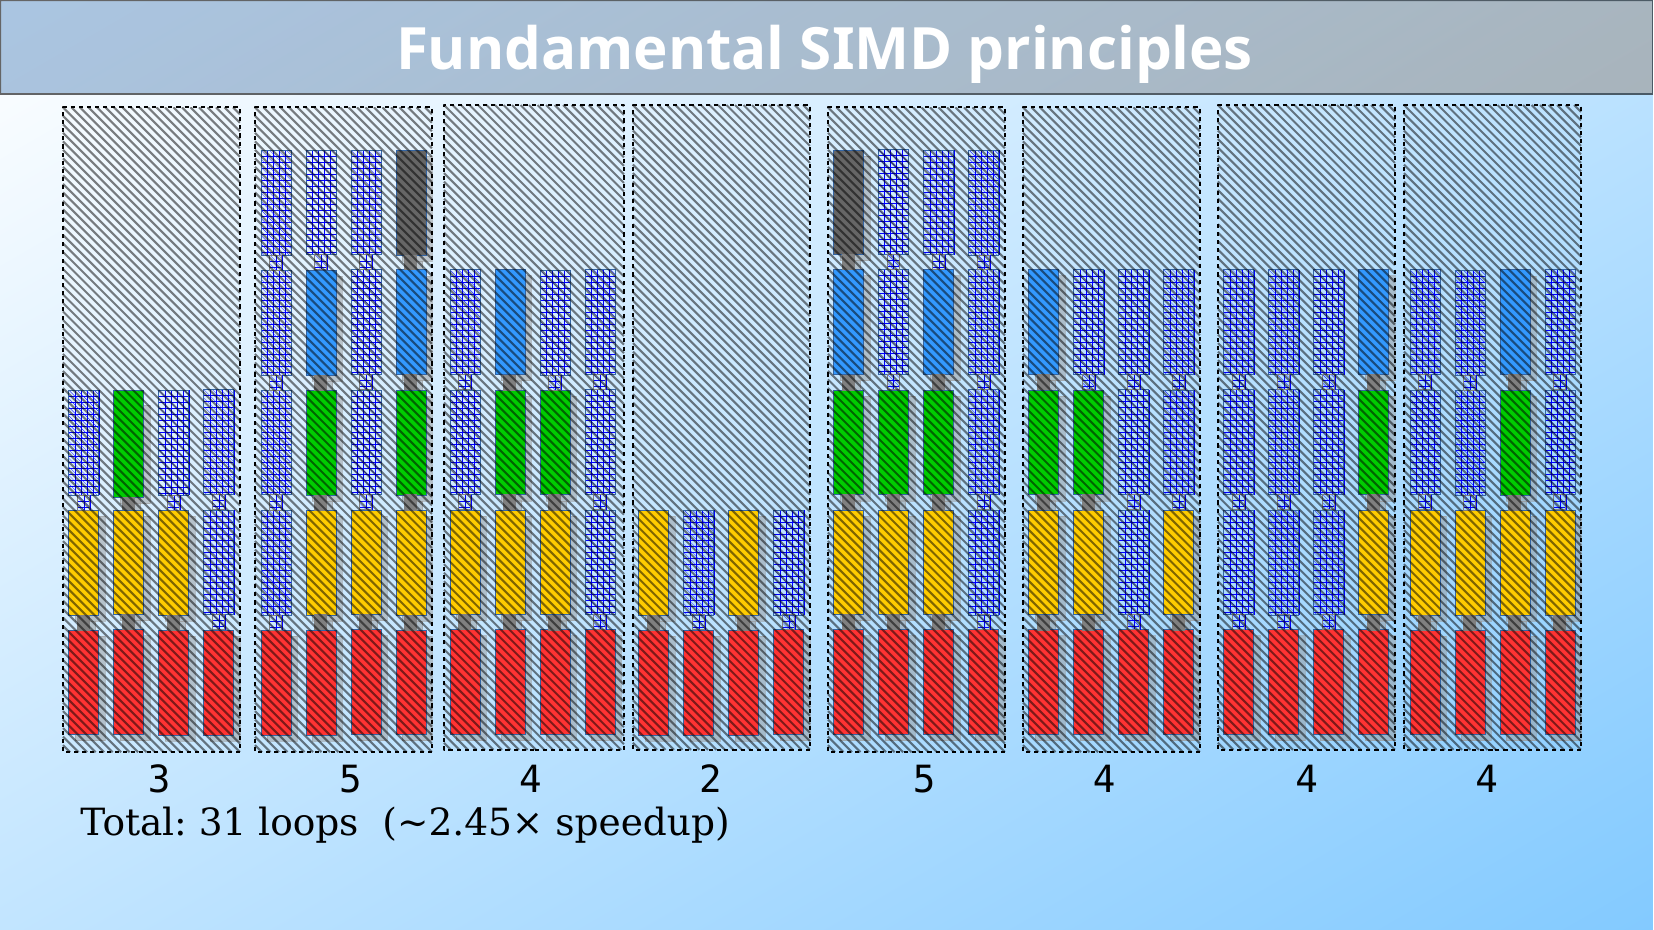

Fundamental SIMD principles
 3 5 4 2 5 4 4 4
Total: 31 loops (~2.45× speedup)